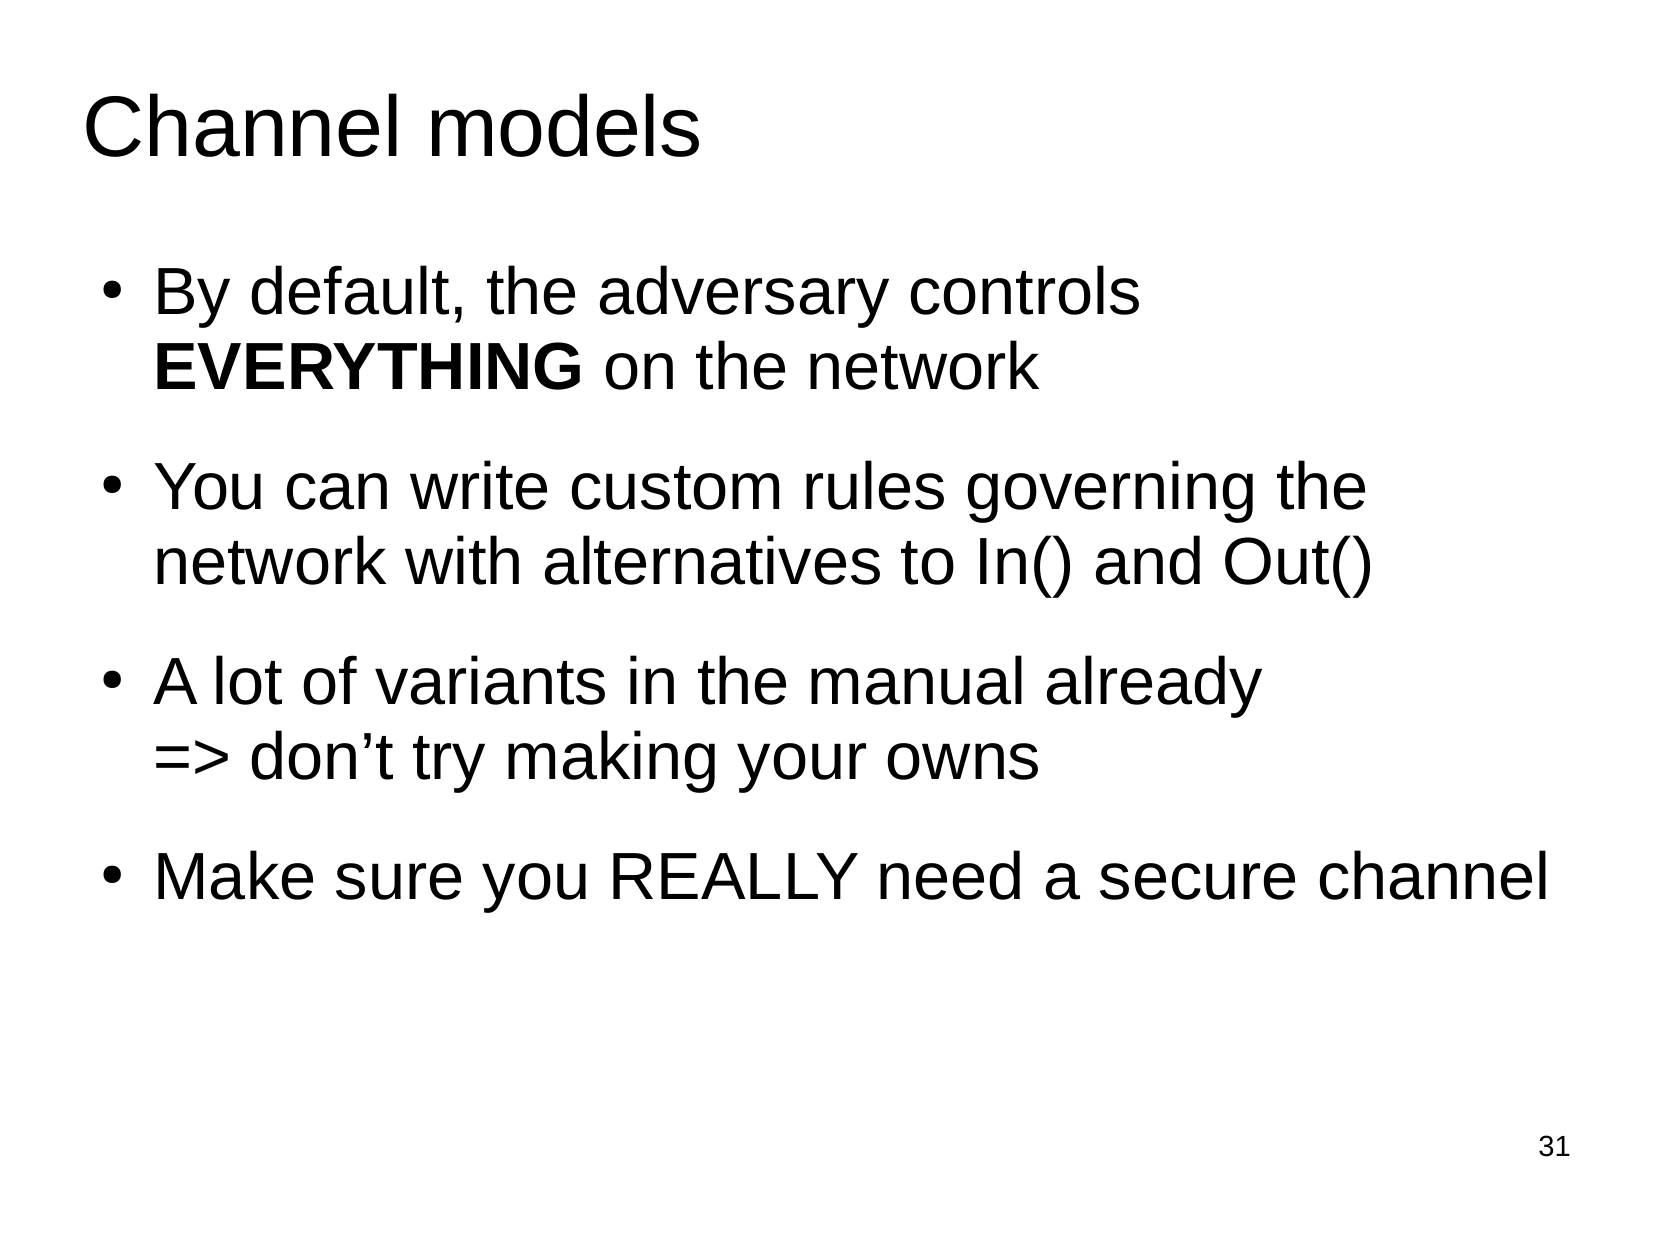

# Channel models
By default, the adversary controls EVERYTHING on the network
You can write custom rules governing the network with alternatives to In() and Out()
A lot of variants in the manual already
=> don’t try making your owns
Make sure you REALLY need a secure channel
31